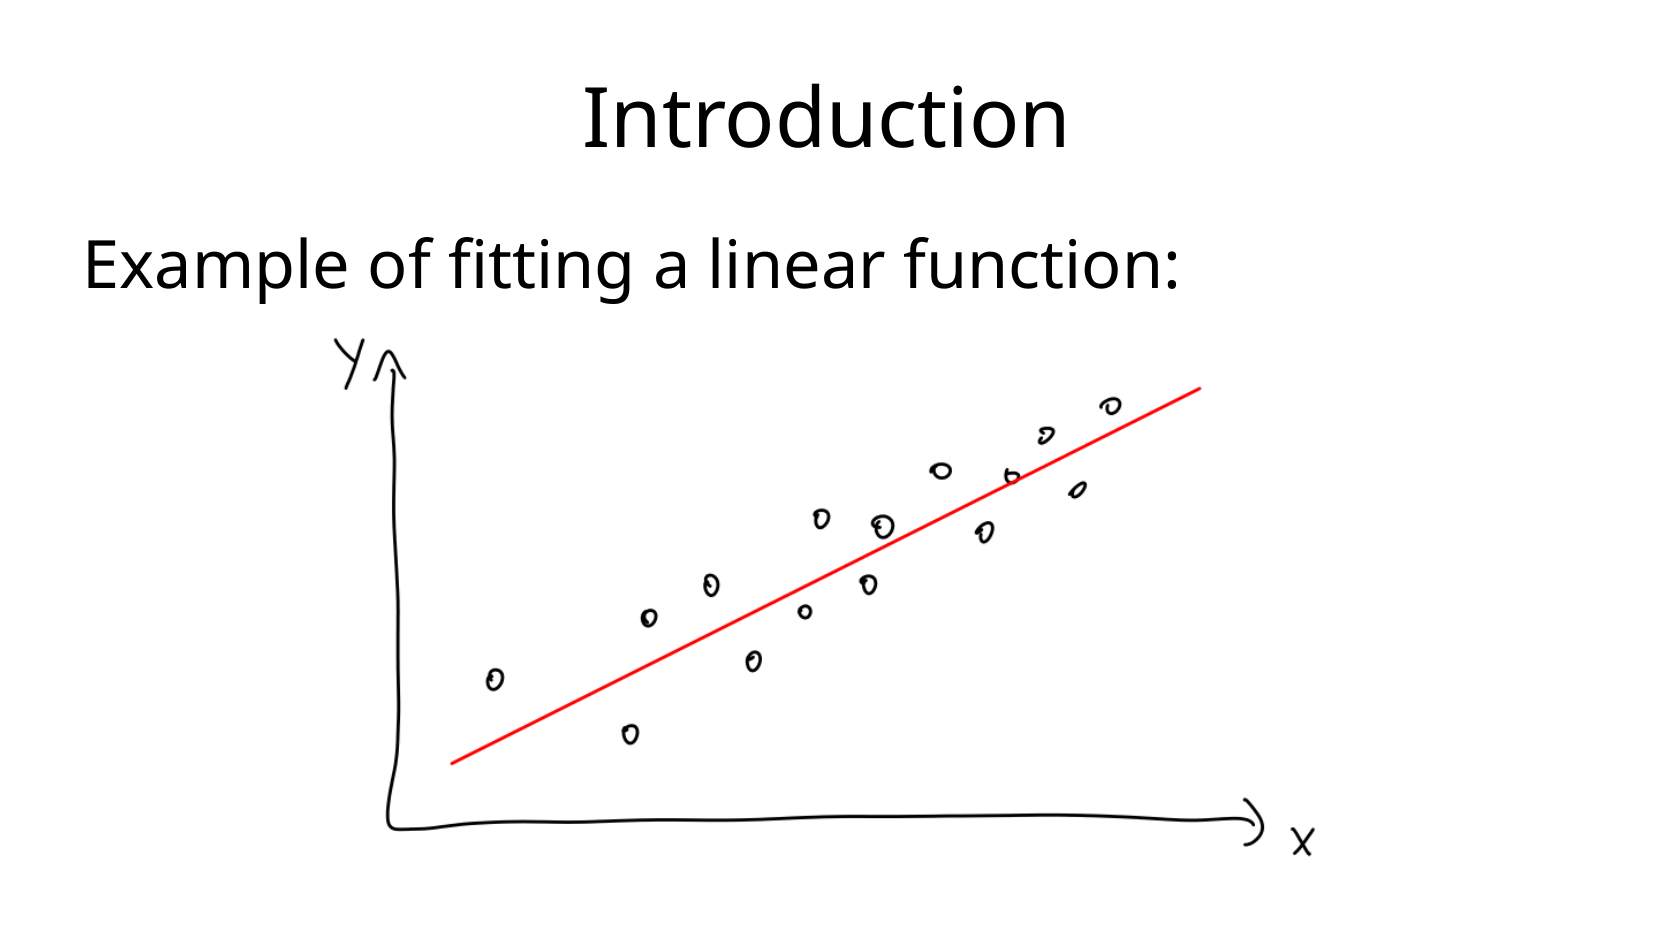

# Introduction
Example of fitting a linear function: